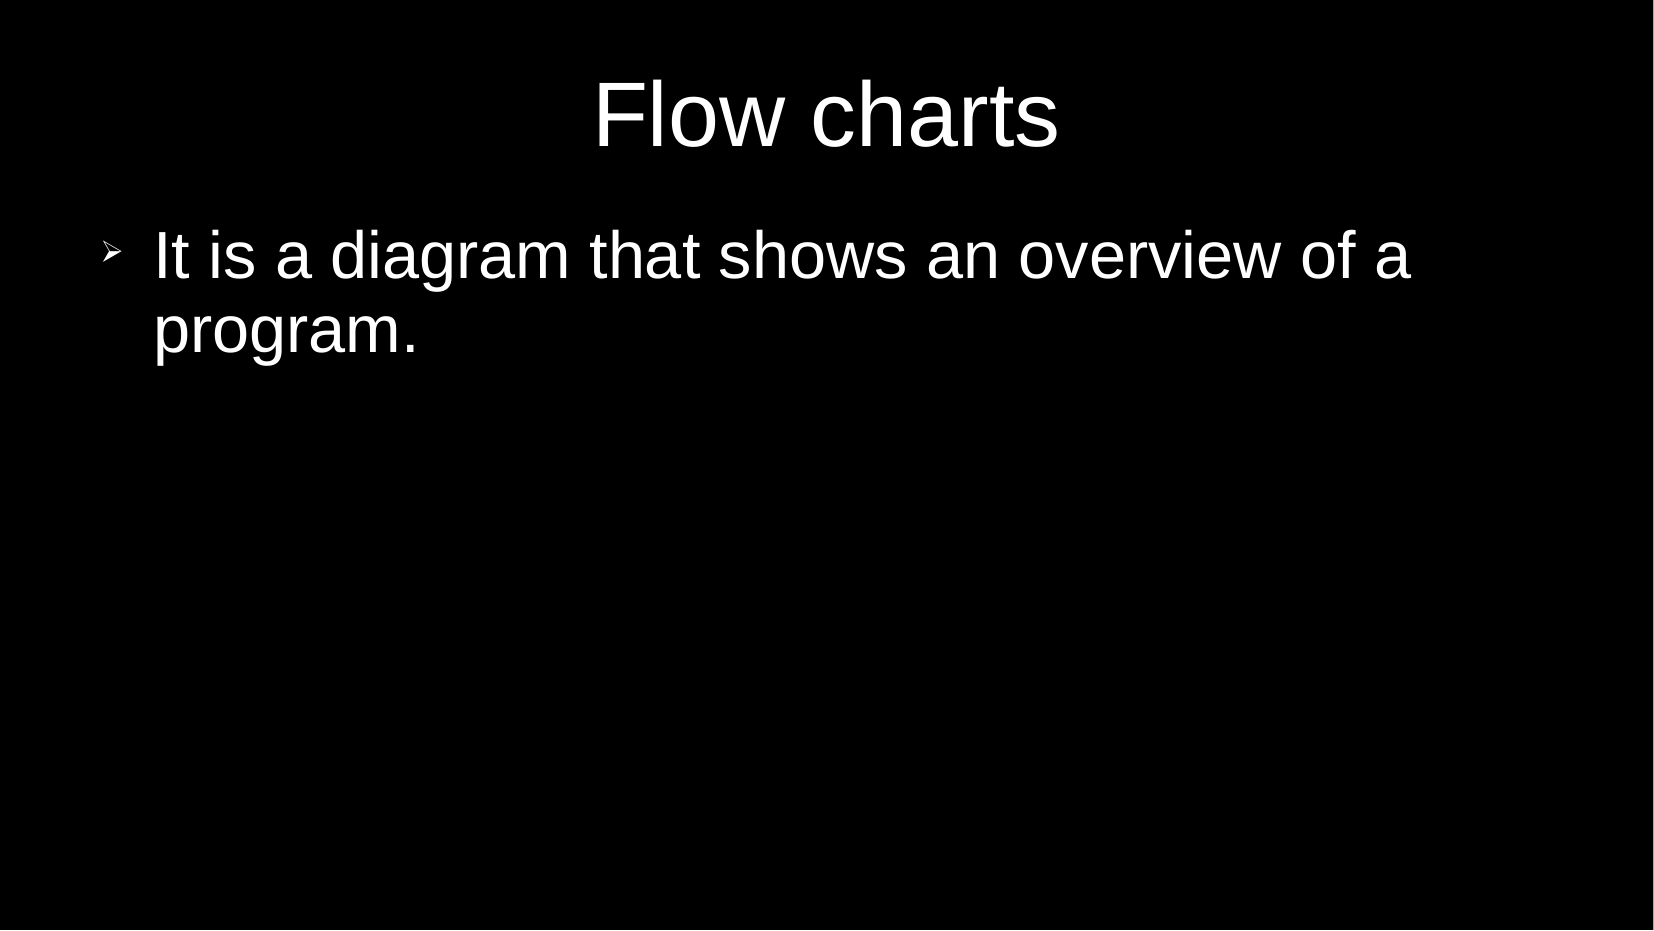

# Flow charts
It is a diagram that shows an overview of a program.